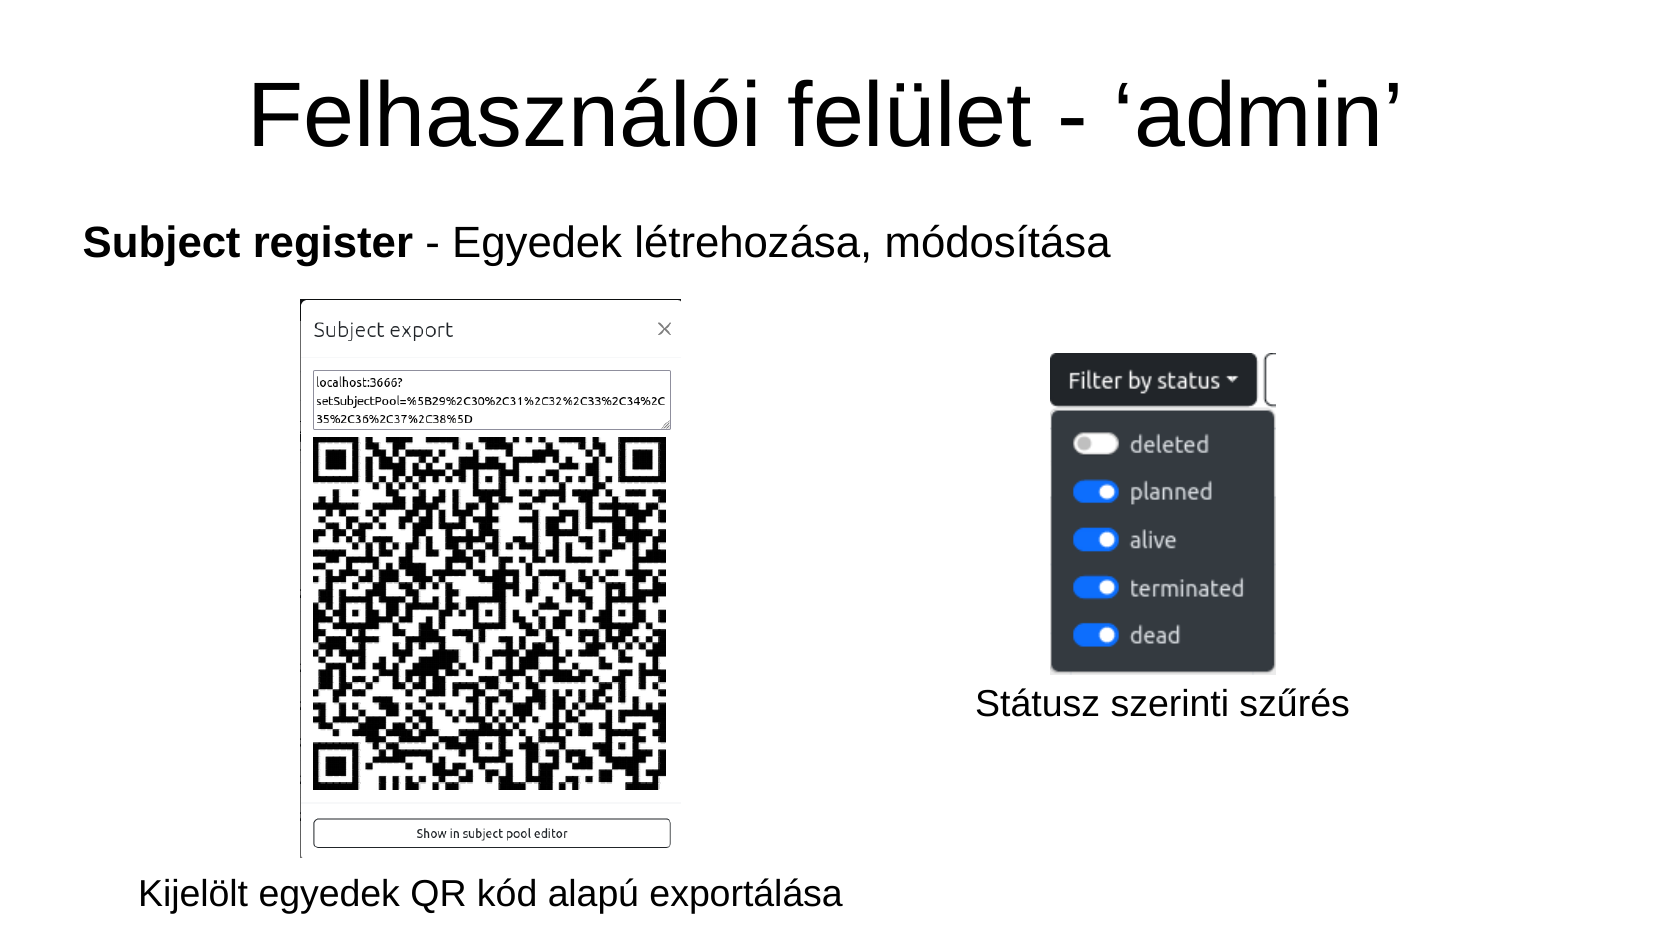

# Felhasználói felület - ‘admin’
Subject register - Egyedek létrehozása, módosítása
Kijelölt egyedek QR kód alapú exportálása
Státusz szerinti szűrés